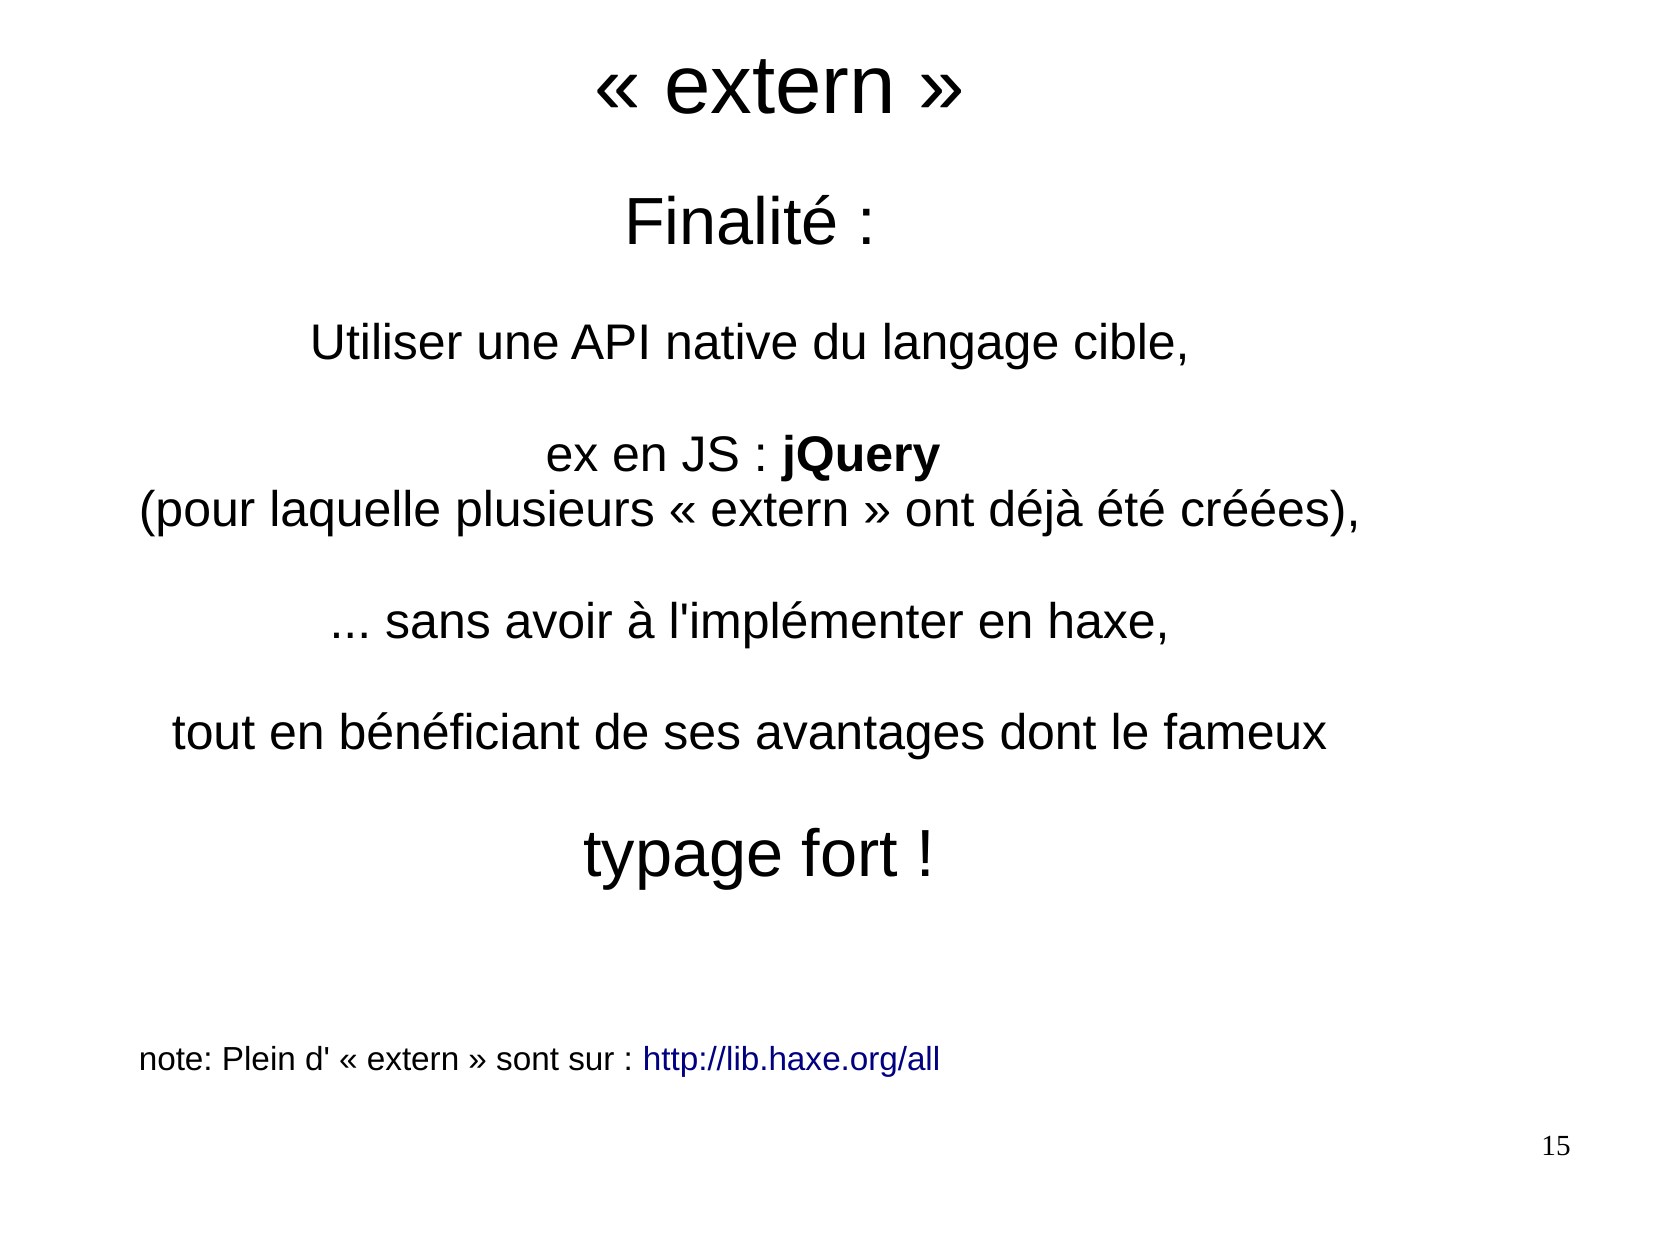

« extern »
Finalité :
Utiliser une API native du langage cible,
ex en JS : jQuery
(pour laquelle plusieurs « extern » ont déjà été créées),
... sans avoir à l'implémenter en haxe,
tout en bénéficiant de ses avantages dont le fameux
 typage fort !
note: Plein d' « extern » sont sur : http://lib.haxe.org/all
15